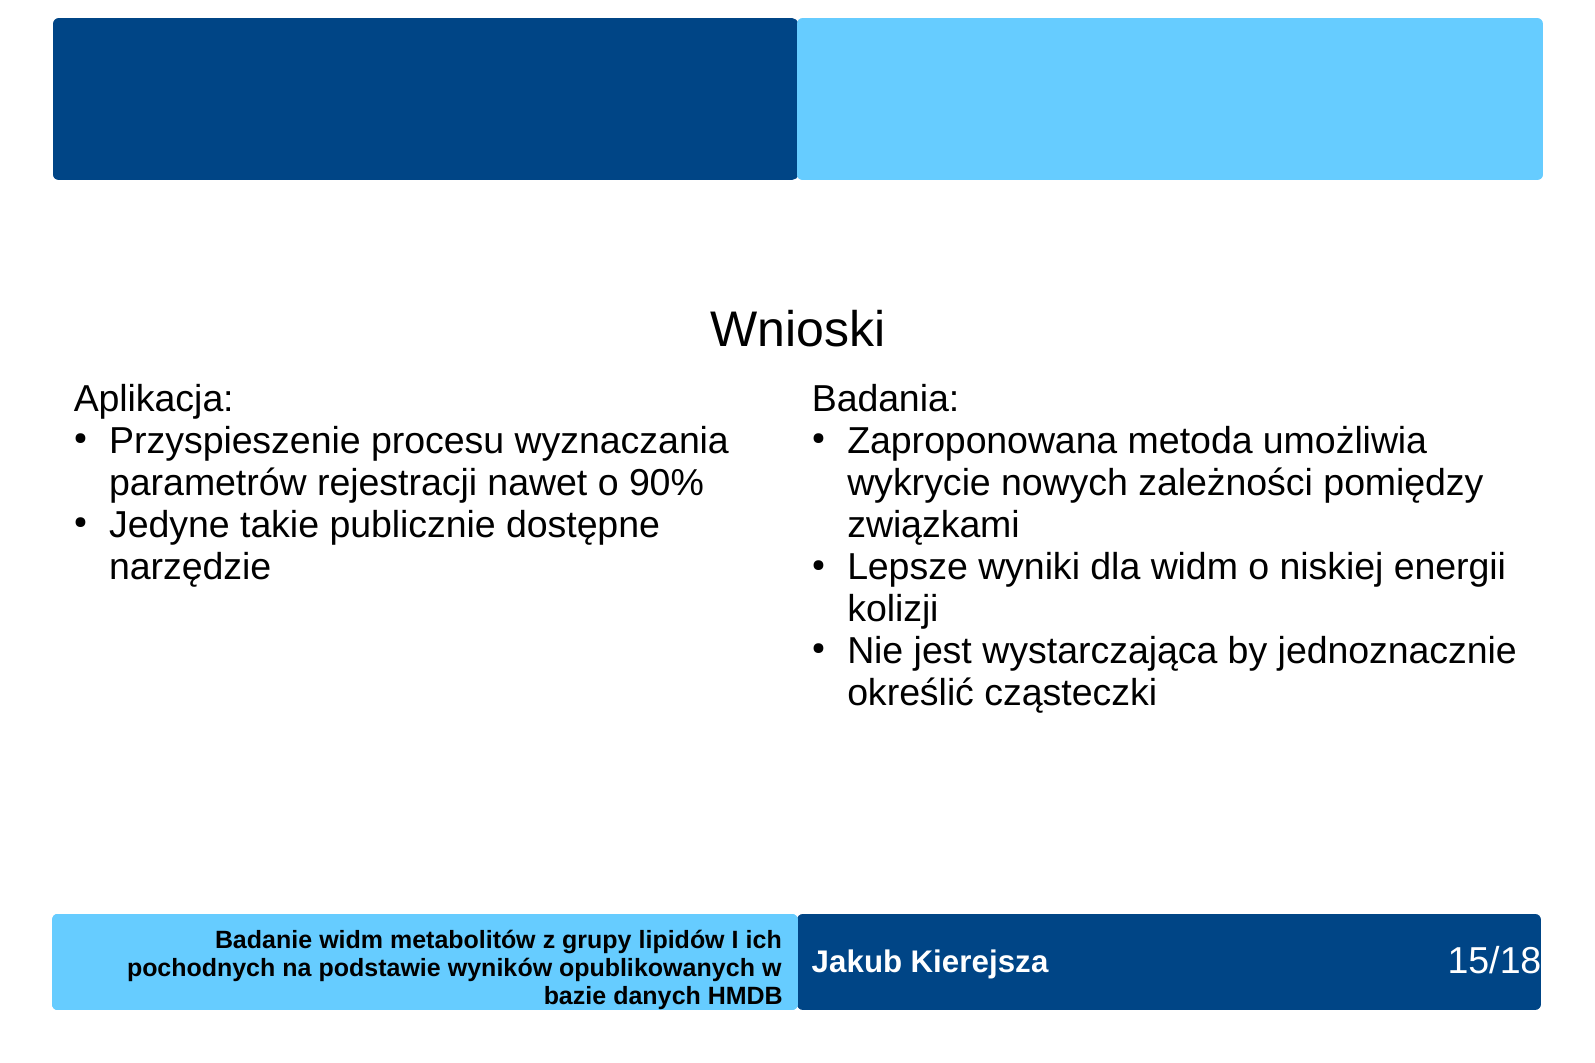

# Wnioski
| Aplikacja: Przyspieszenie procesu wyznaczania parametrów rejestracji nawet o 90% Jedyne takie publicznie dostępne narzędzie | Badania: Zaproponowana metoda umożliwia wykrycie nowych zależności pomiędzy związkami Lepsze wyniki dla widm o niskiej energii kolizji Nie jest wystarczająca by jednoznacznie określić cząsteczki |
| --- | --- |
Wieloagentowy system wyboru miejsca spotkań na urządzenia mobilne
Jakub Kierejsza
Badanie widm metabolitów z grupy lipidów I ich pochodnych na podstawie wyników opublikowanych w bazie danych HMDB